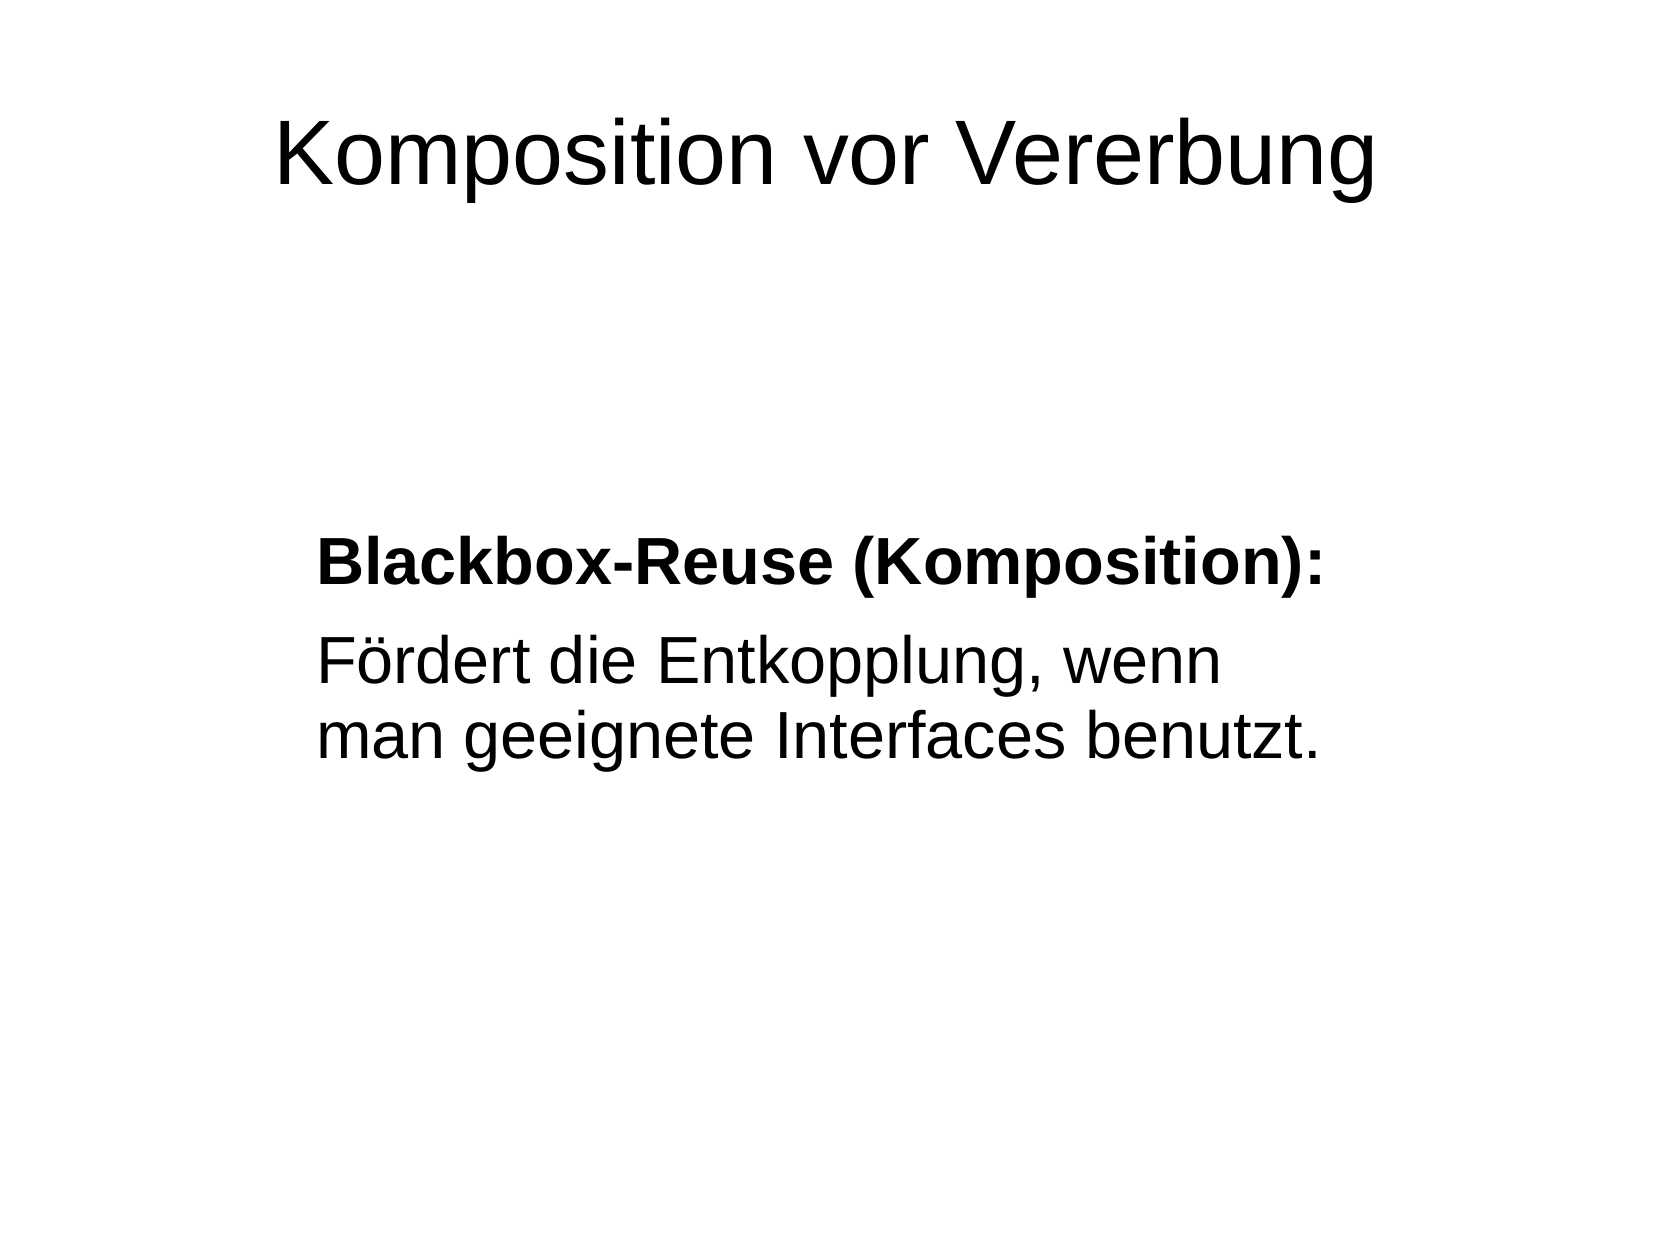

# Komposition vor Vererbung
Blackbox-Reuse (Komposition):
Fördert die Entkopplung, wenn man geeignete Interfaces benutzt.